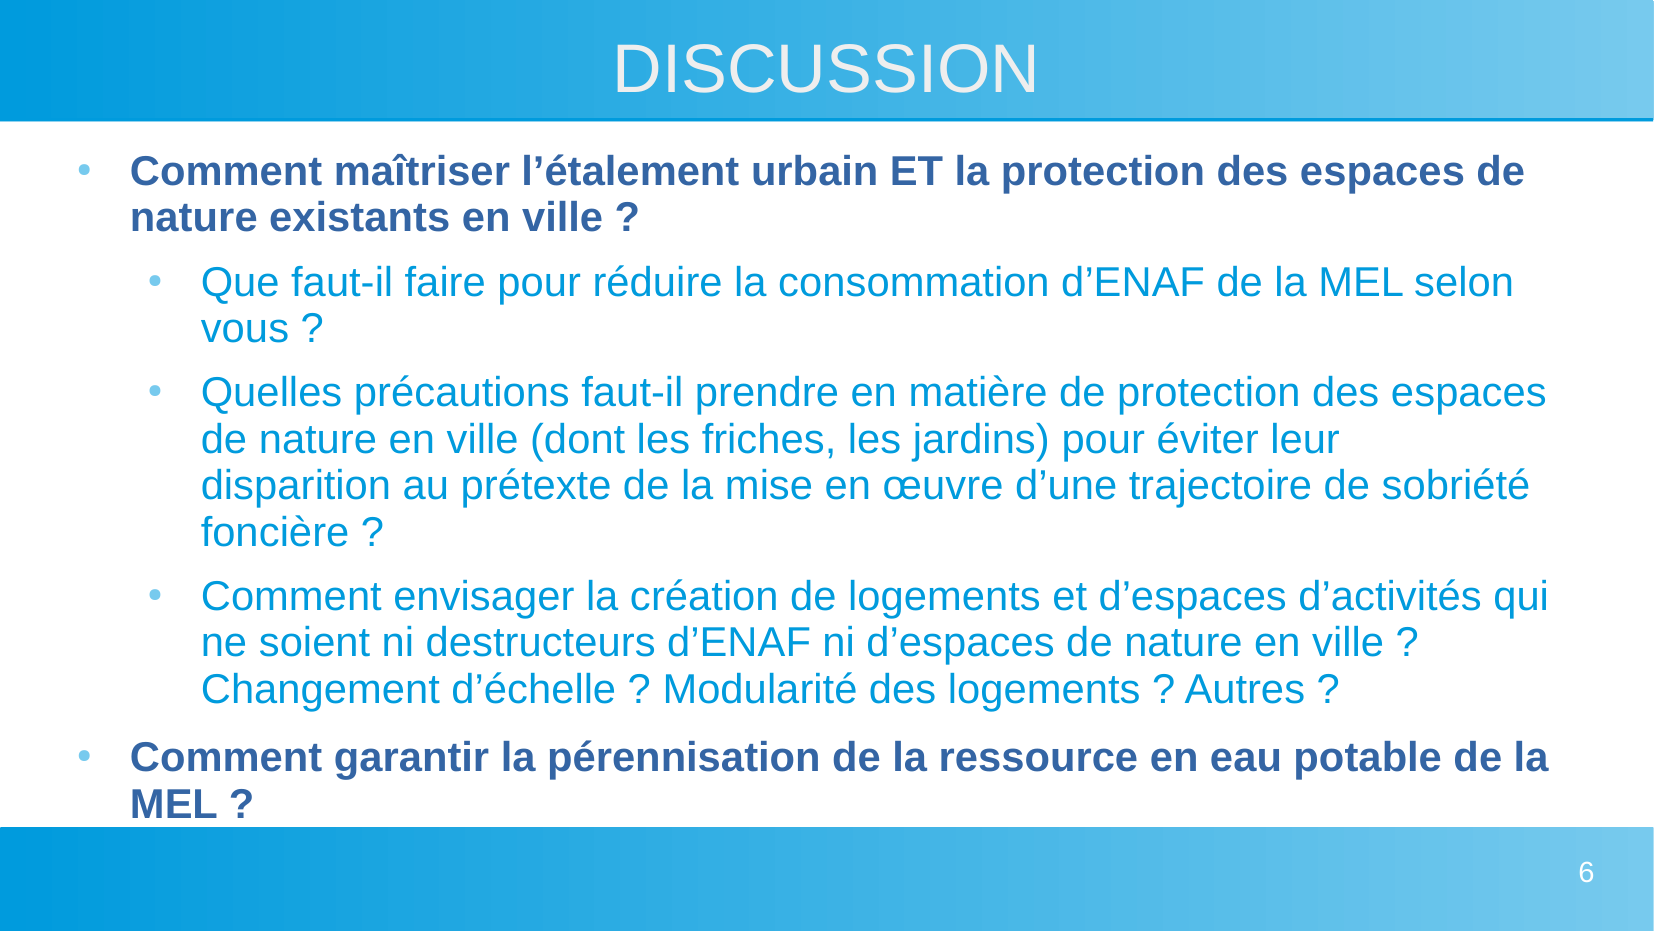

# DISCUSSION
Comment maîtriser l’étalement urbain ET la protection des espaces de nature existants en ville ?
Que faut-il faire pour réduire la consommation d’ENAF de la MEL selon vous ?
Quelles précautions faut-il prendre en matière de protection des espaces de nature en ville (dont les friches, les jardins) pour éviter leur disparition au prétexte de la mise en œuvre d’une trajectoire de sobriété foncière ?
Comment envisager la création de logements et d’espaces d’activités qui ne soient ni destructeurs d’ENAF ni d’espaces de nature en ville ? Changement d’échelle ? Modularité des logements ? Autres ?
Comment garantir la pérennisation de la ressource en eau potable de la MEL ?
6